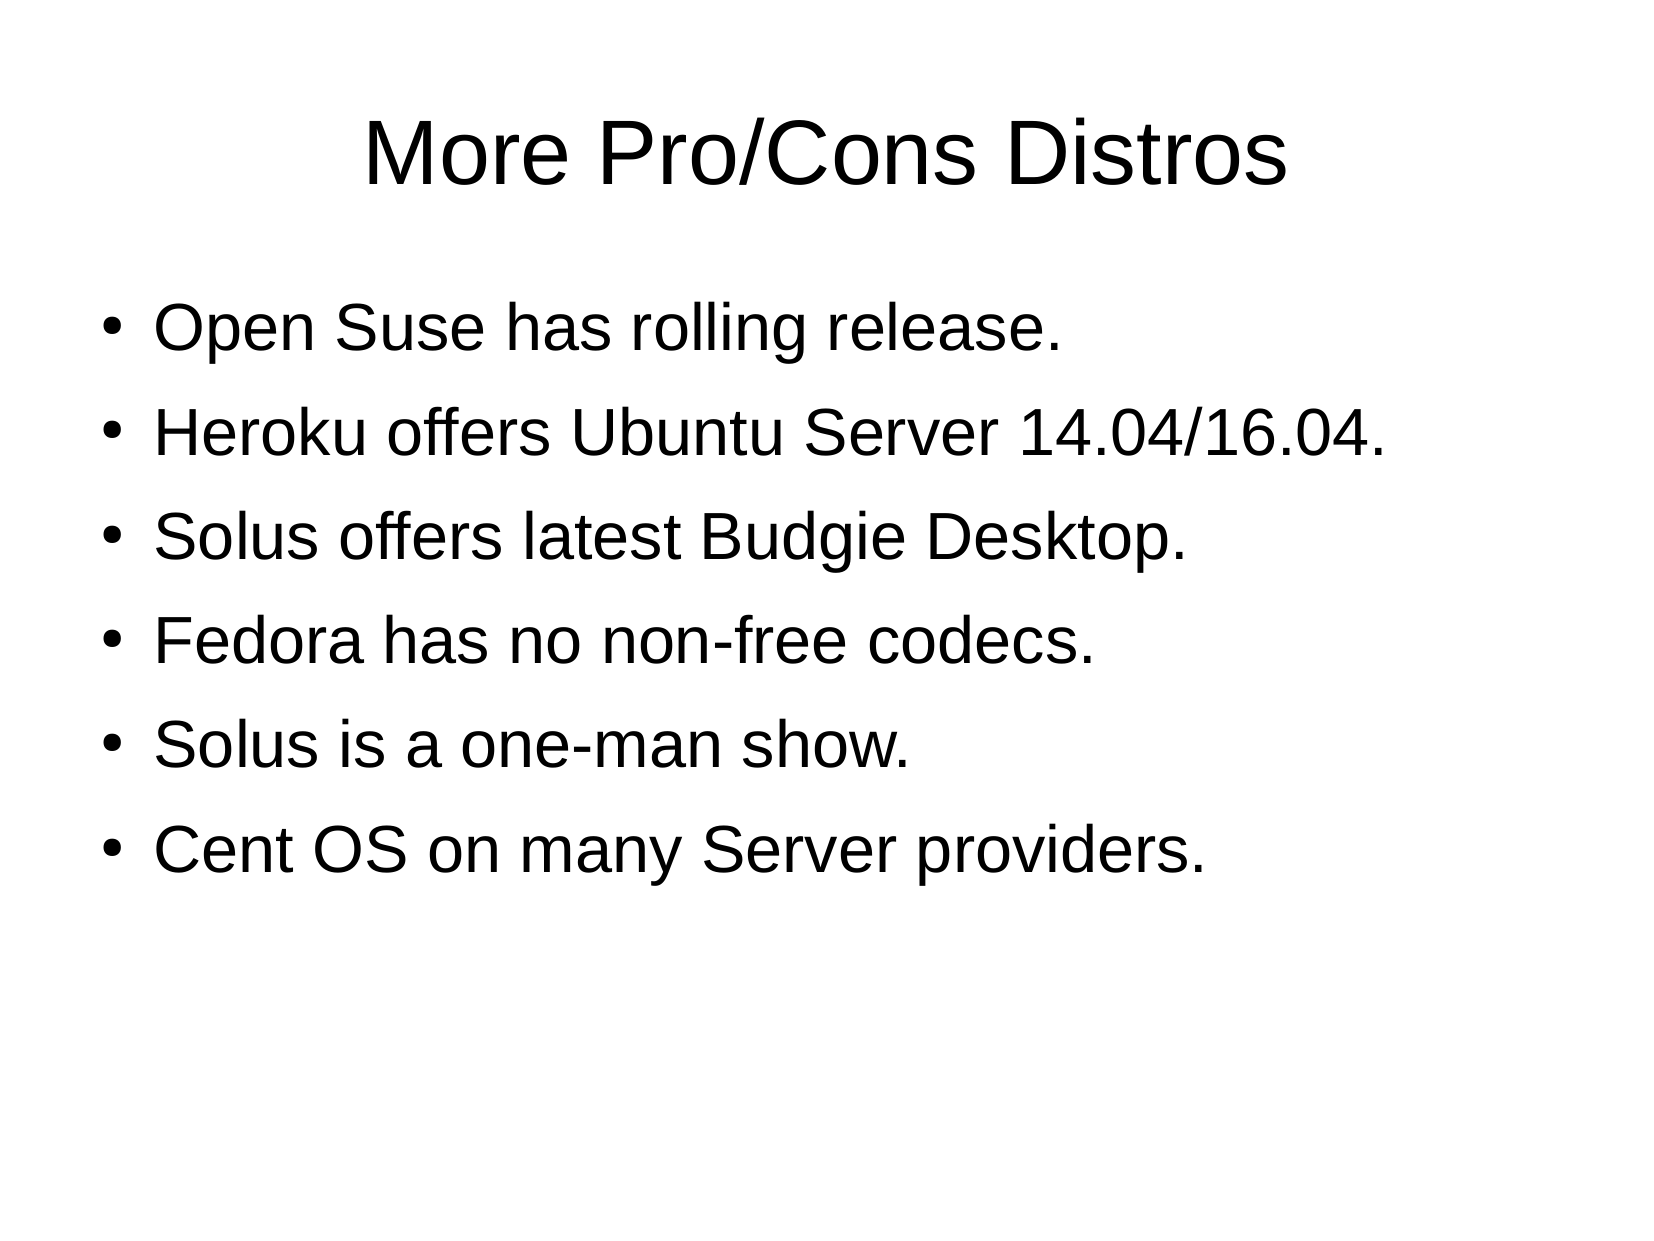

# More Pro/Cons Distros
Open Suse has rolling release.
Heroku offers Ubuntu Server 14.04/16.04.
Solus offers latest Budgie Desktop.
Fedora has no non-free codecs.
Solus is a one-man show.
Cent OS on many Server providers.